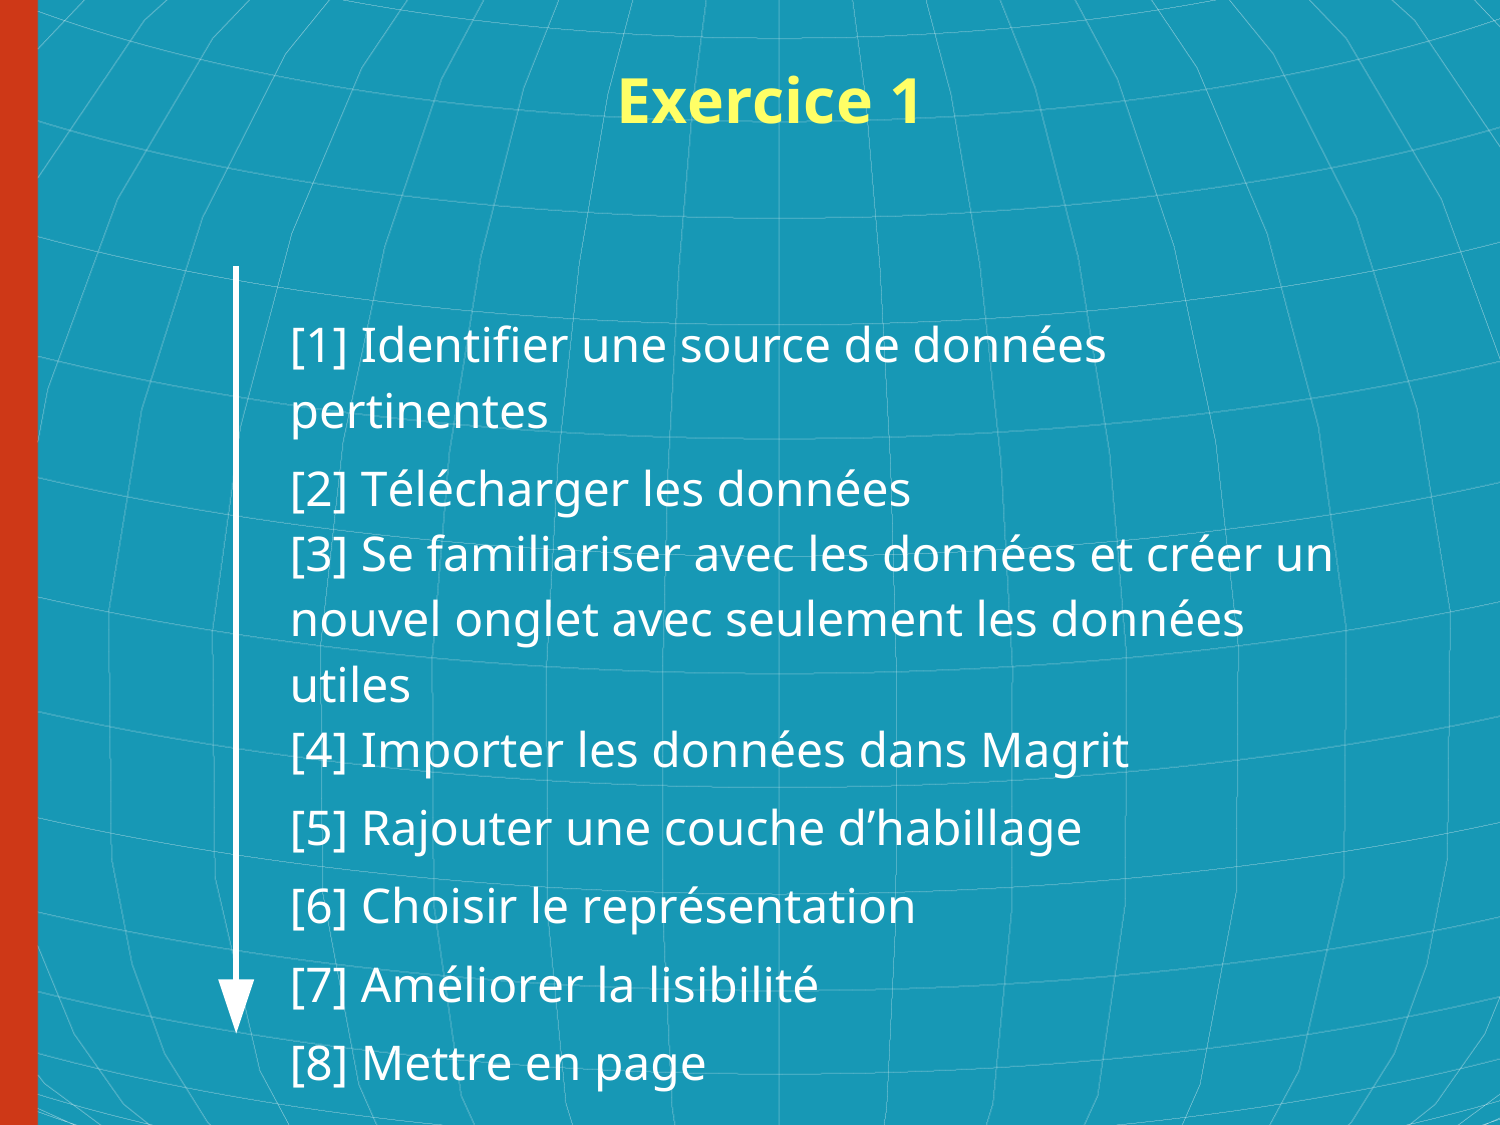

# Exercice 1
[1] Identifier une source de données pertinentes
[2] Télécharger les données
[3] Se familiariser avec les données et créer un nouvel onglet avec seulement les données utiles
[4] Importer les données dans Magrit
[5] Rajouter une couche d’habillage
[6] Choisir le représentation
[7] Améliorer la lisibilité
[8] Mettre en page